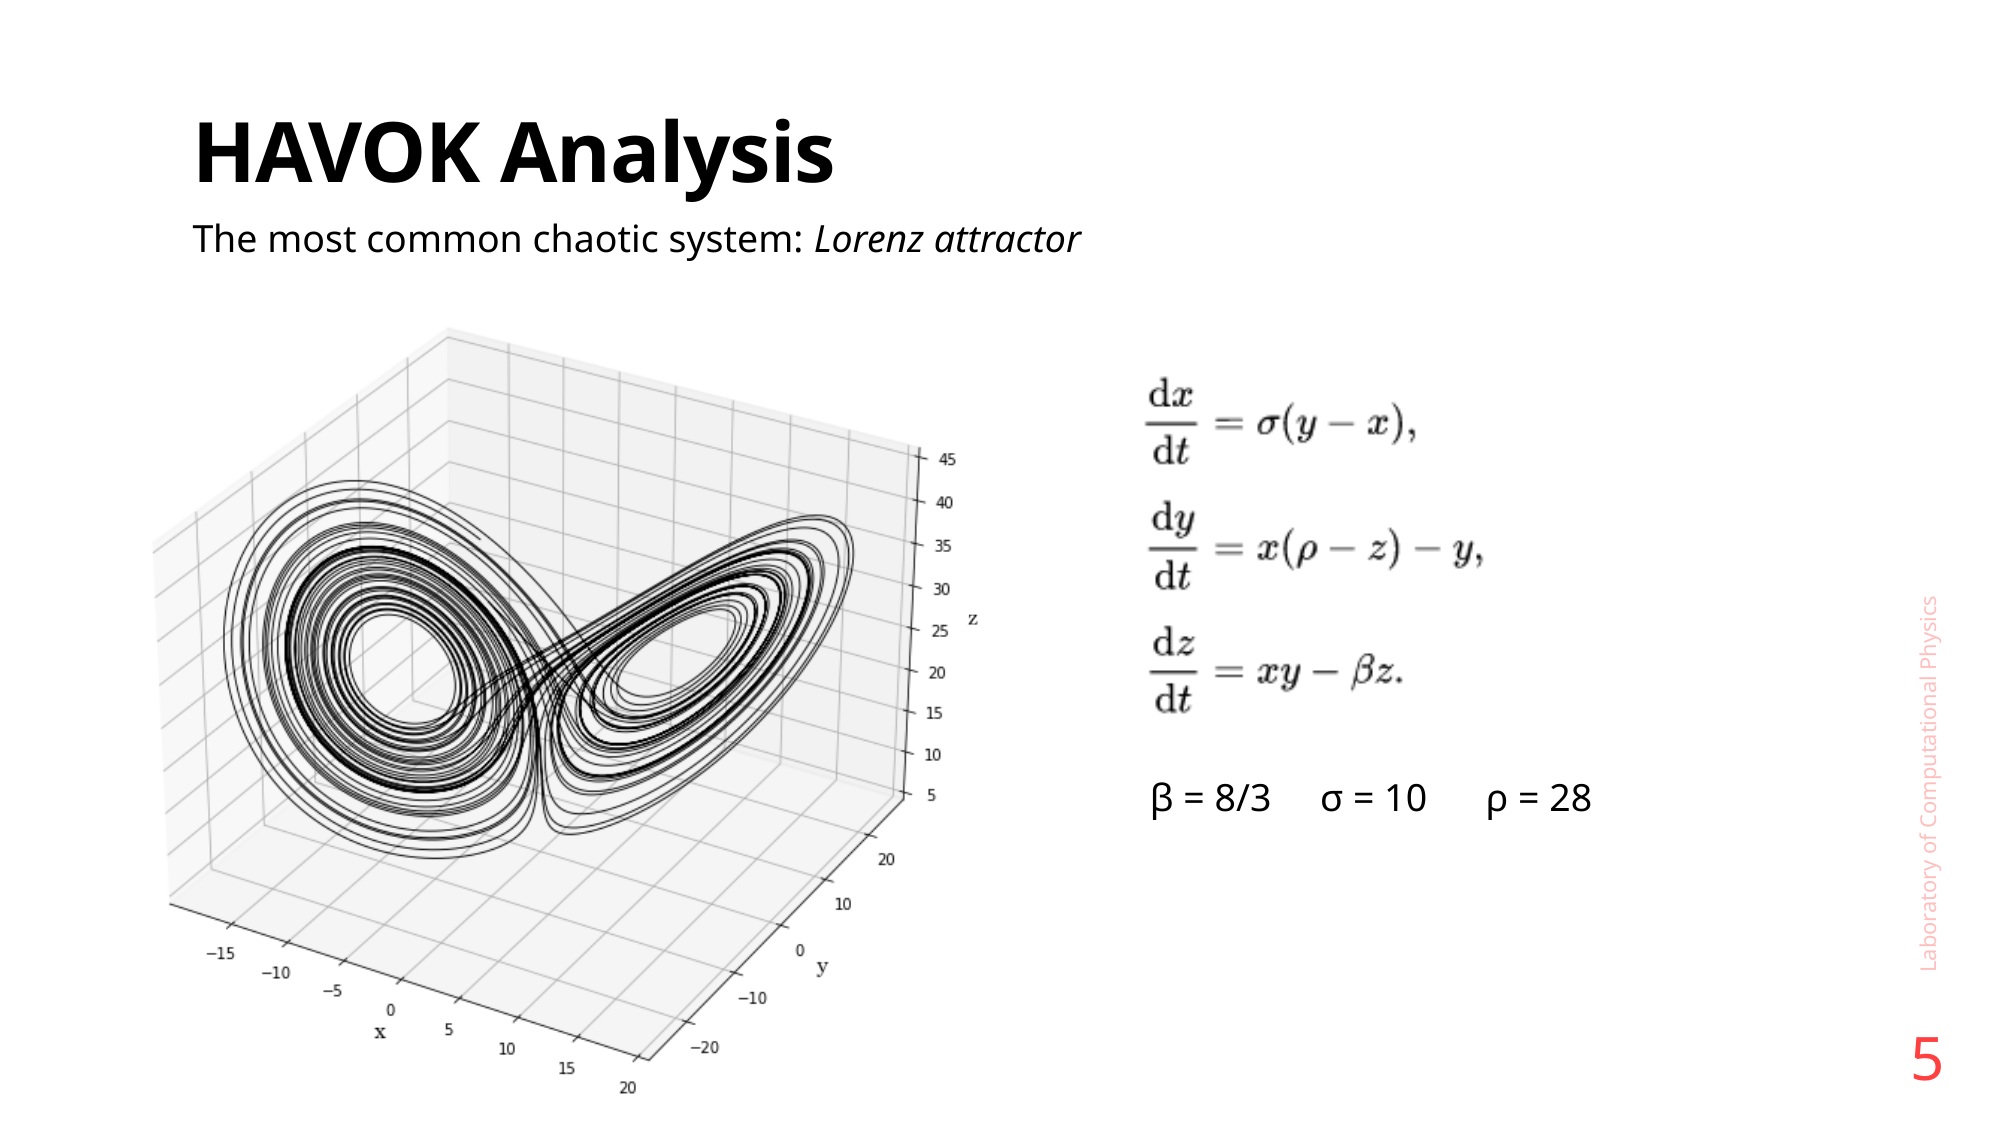

# HAVOK Analysis
The most common chaotic system: Lorenz attractor
Laboratory of Computational Physics
β = 8/3     σ = 10      ρ = 28
5